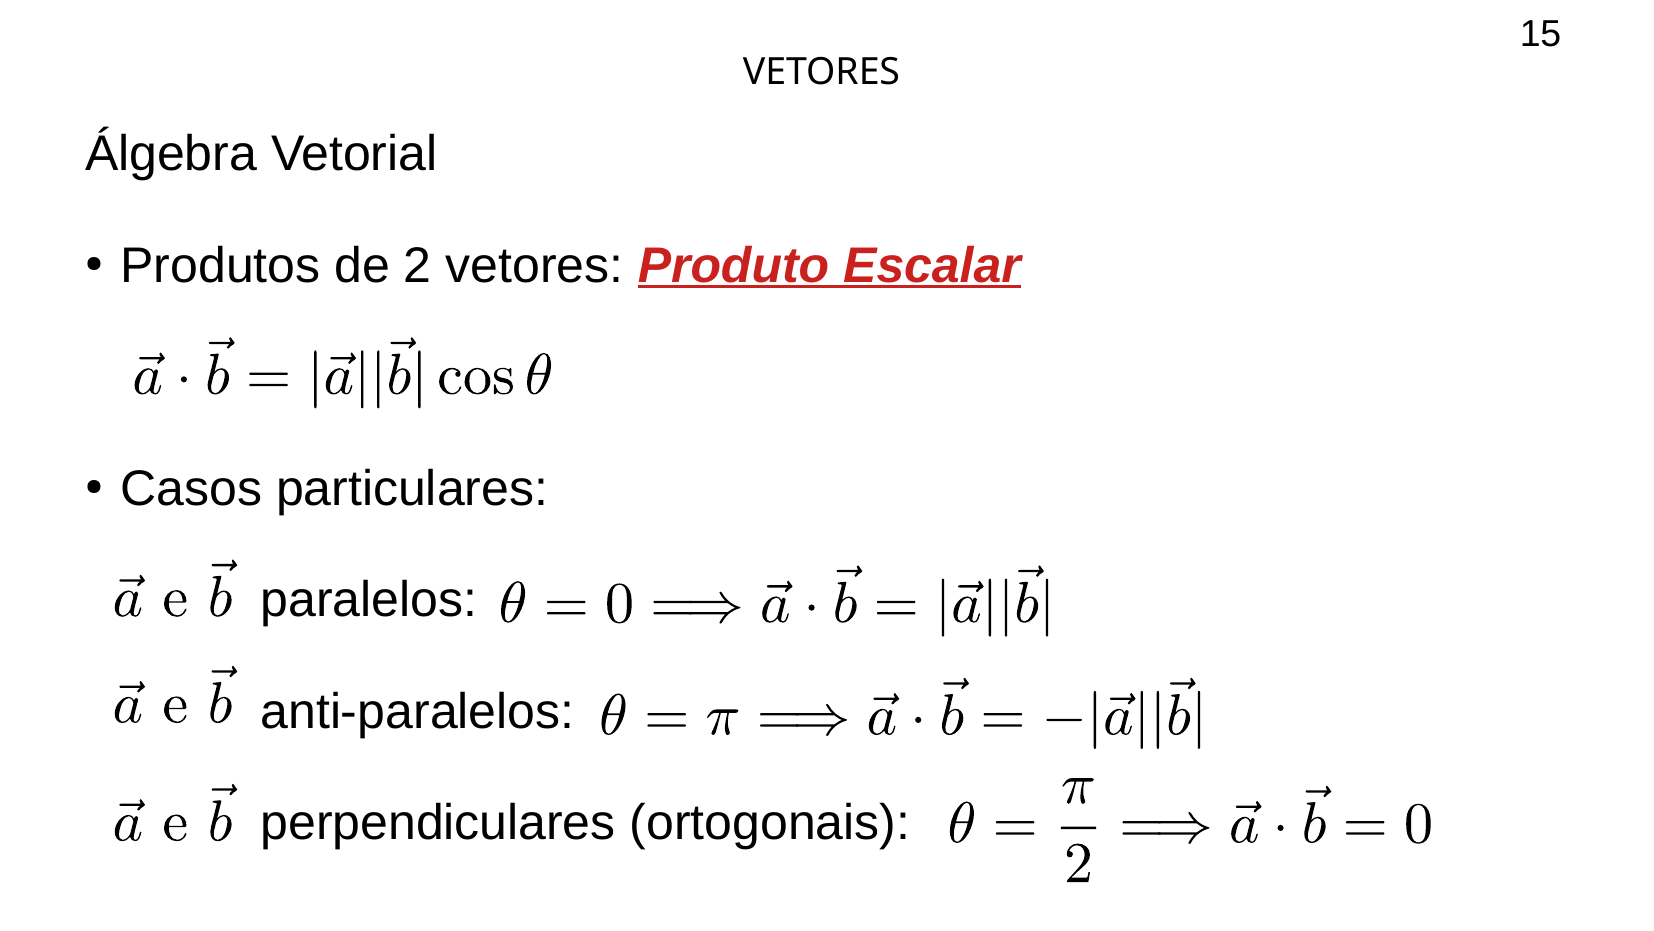

VETORES
Álgebra Vetorial
Produtos de 2 vetores: Produto Escalar
Casos particulares:
 paralelos:
 anti-paralelos:
 perpendiculares (ortogonais):